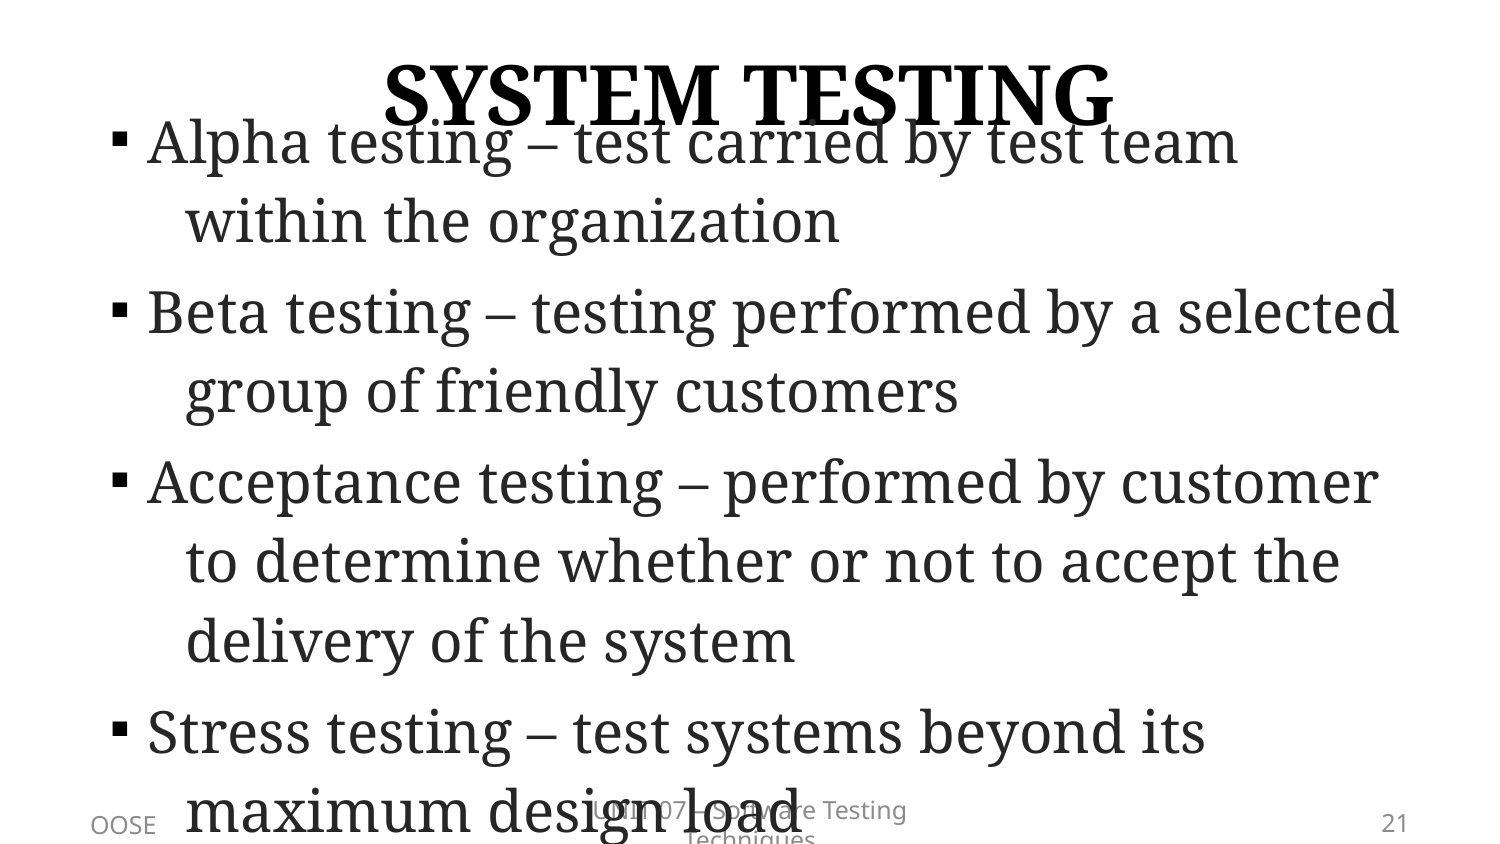

# SYSTEM TESTING
Alpha testing – test carried by test team within the organization
Beta testing – testing performed by a selected group of friendly customers
Acceptance testing – performed by customer to determine whether or not to accept the delivery of the system
Stress testing – test systems beyond its maximum design load
OOSE
UNIT 07 - Software Testing Techniques
21